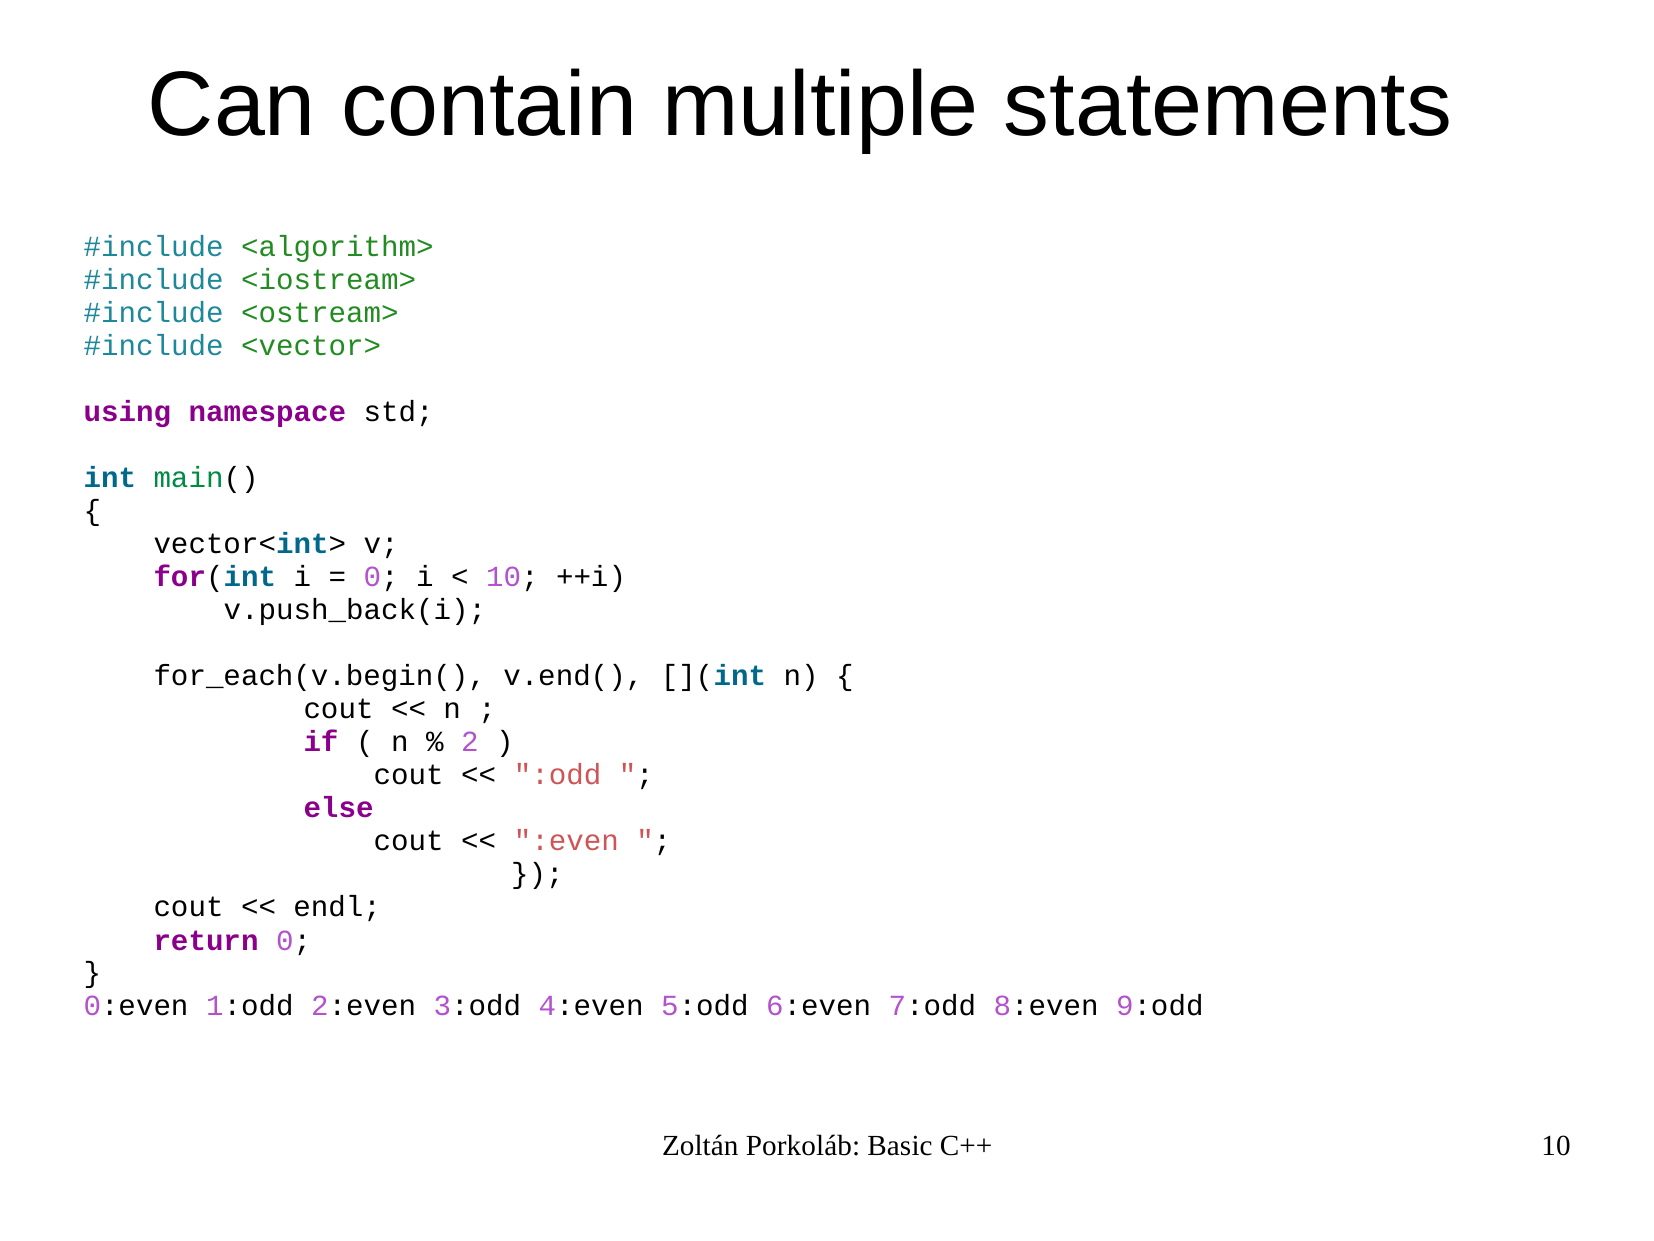

# Can contain multiple statements
#include <algorithm>
#include <iostream>
#include <ostream>
#include <vector>
using namespace std;
int main()
{
 vector<int> v;
 for(int i = 0; i < 10; ++i)
 v.push_back(i);
 for_each(v.begin(), v.end(), [](int n) {
 		 cout << n ;
 		 if ( n % 2 )
 		 cout << ":odd ";
		 else
 		 cout << ":even ";
 					 });
 cout << endl;
 return 0;
}
0:even 1:odd 2:even 3:odd 4:even 5:odd 6:even 7:odd 8:even 9:odd
Zoltán Porkoláb: Basic C++
10